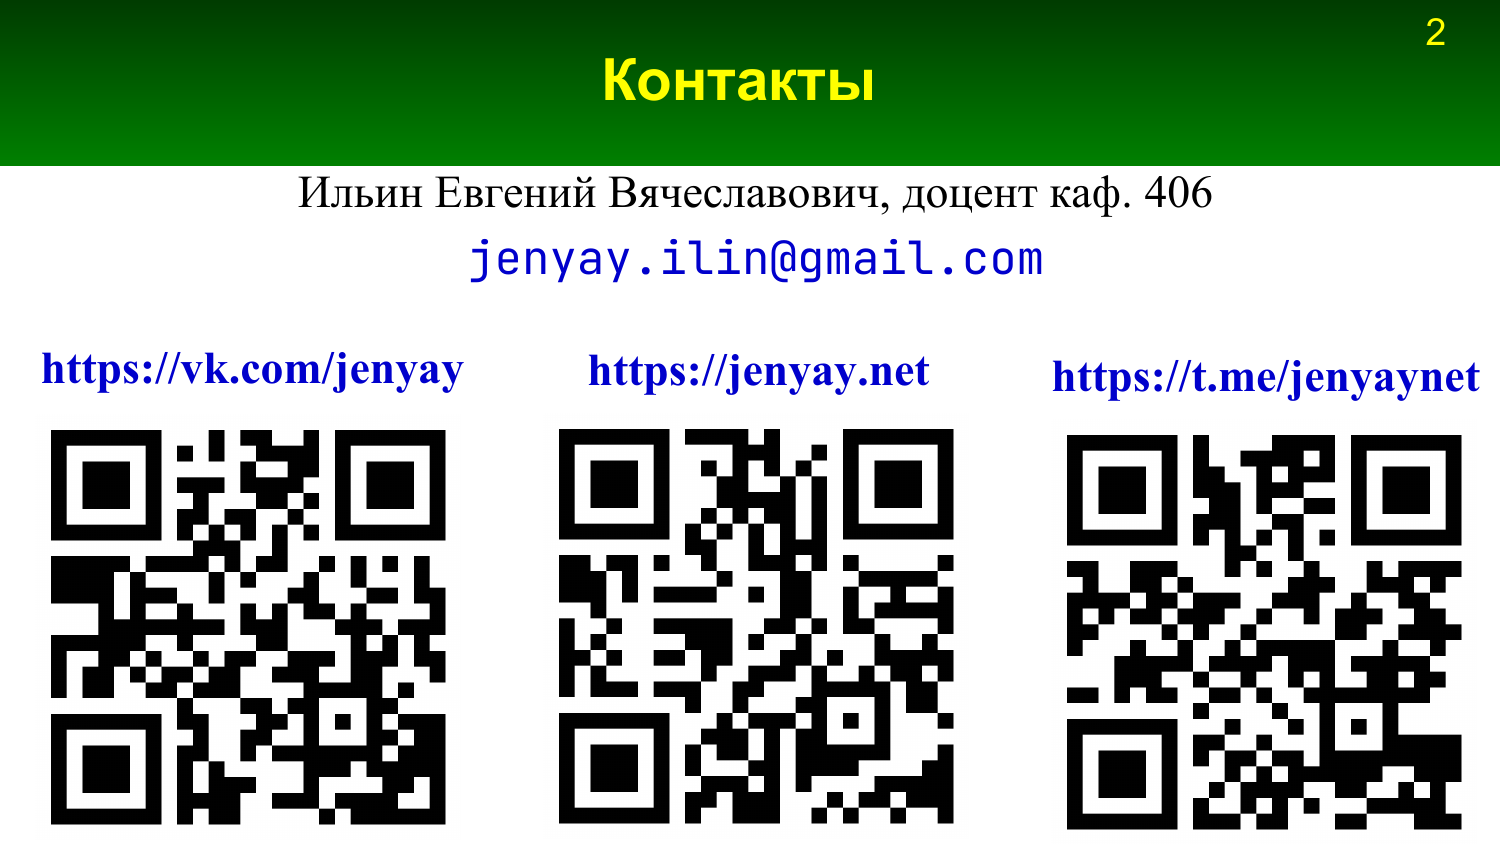

# Контакты
Ильин Евгений Вячеславович, доцент каф. 406
jenyay.ilin@gmail.com
https://vk.com/jenyay
https://jenyay.net
https://t.me/jenyaynet